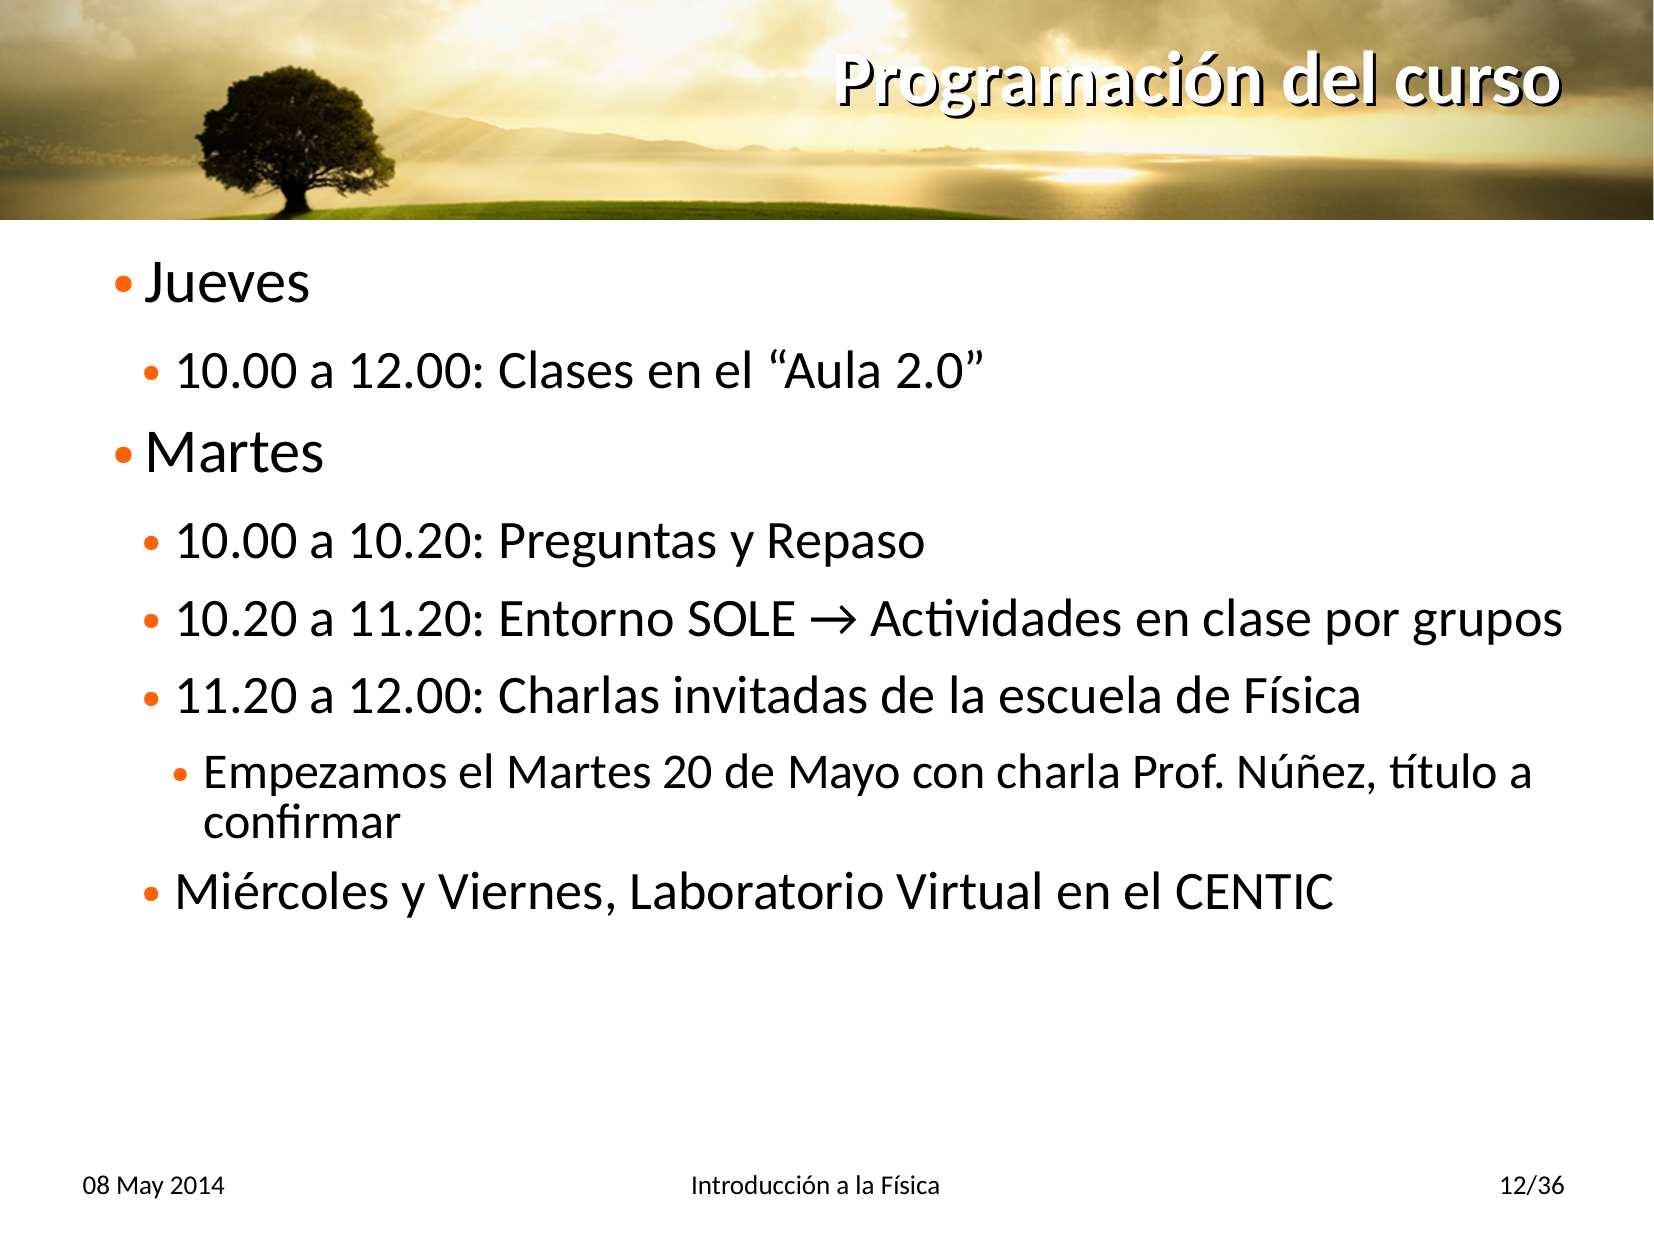

# Programación del curso
Jueves
10.00 a 12.00: Clases en el “Aula 2.0”
Martes
10.00 a 10.20: Preguntas y Repaso
10.20 a 11.20: Entorno SOLE → Actividades en clase por grupos
11.20 a 12.00: Charlas invitadas de la escuela de Física
Empezamos el Martes 20 de Mayo con charla Prof. Núñez, título a confirmar
Miércoles y Viernes, Laboratorio Virtual en el CENTIC
08 May 2014
Introducción a la Física
12